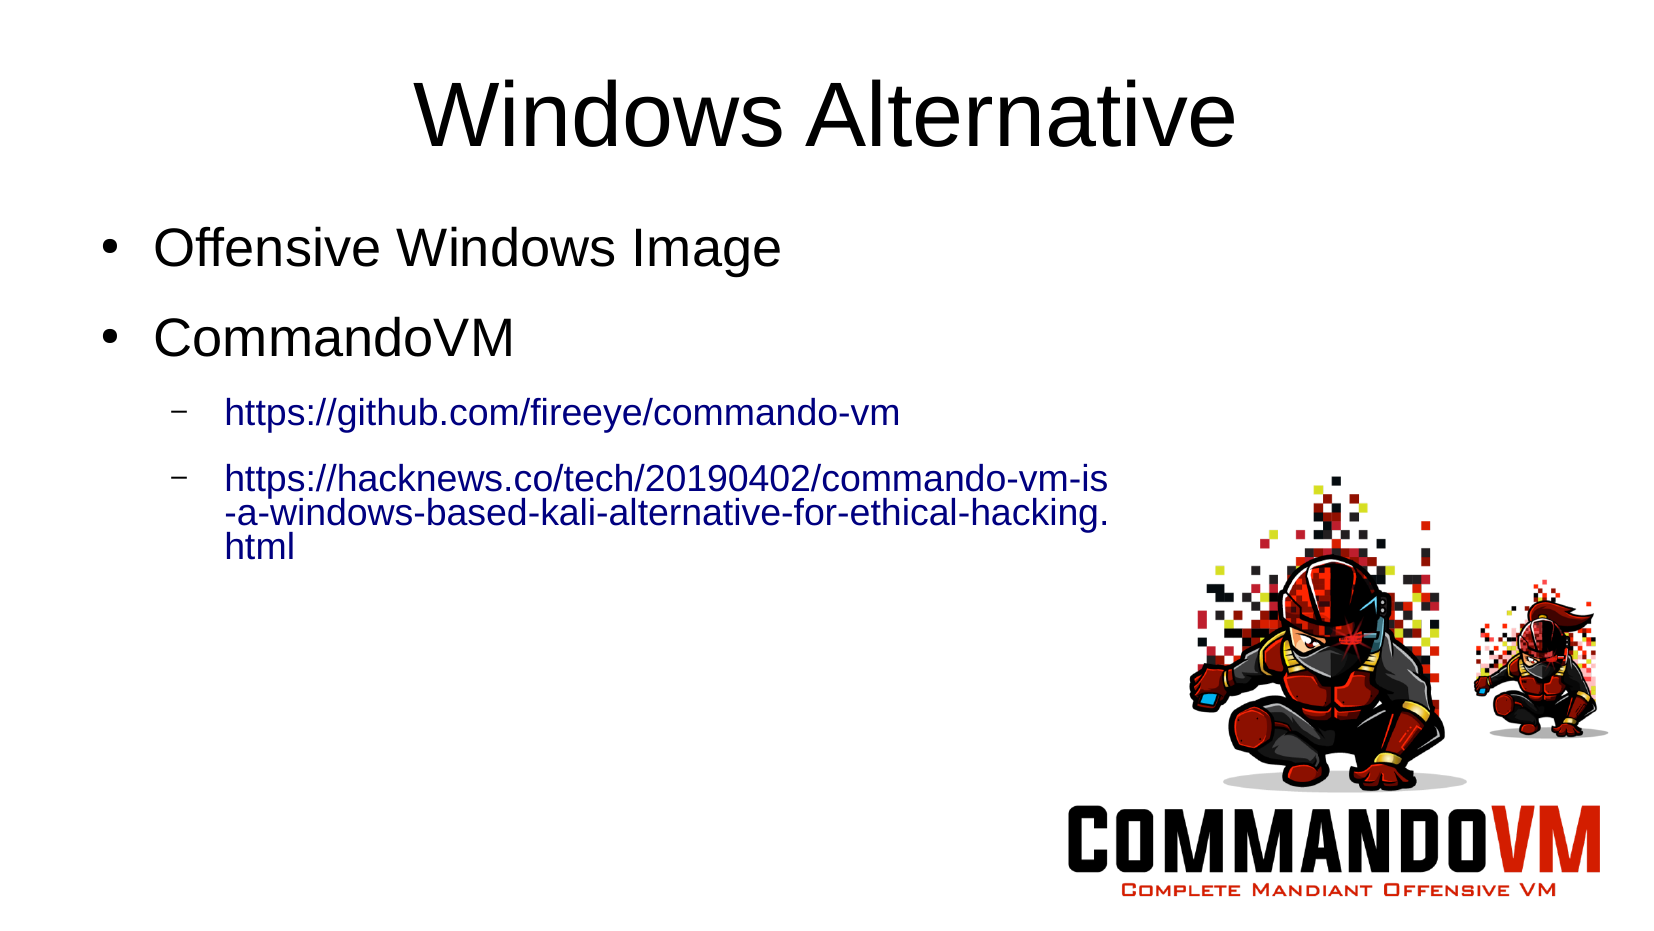

# Windows Alternative
Offensive Windows Image
CommandoVM
https://github.com/fireeye/commando-vm
https://hacknews.co/tech/20190402/commando-vm-is-a-windows-based-kali-alternative-for-ethical-hacking.html